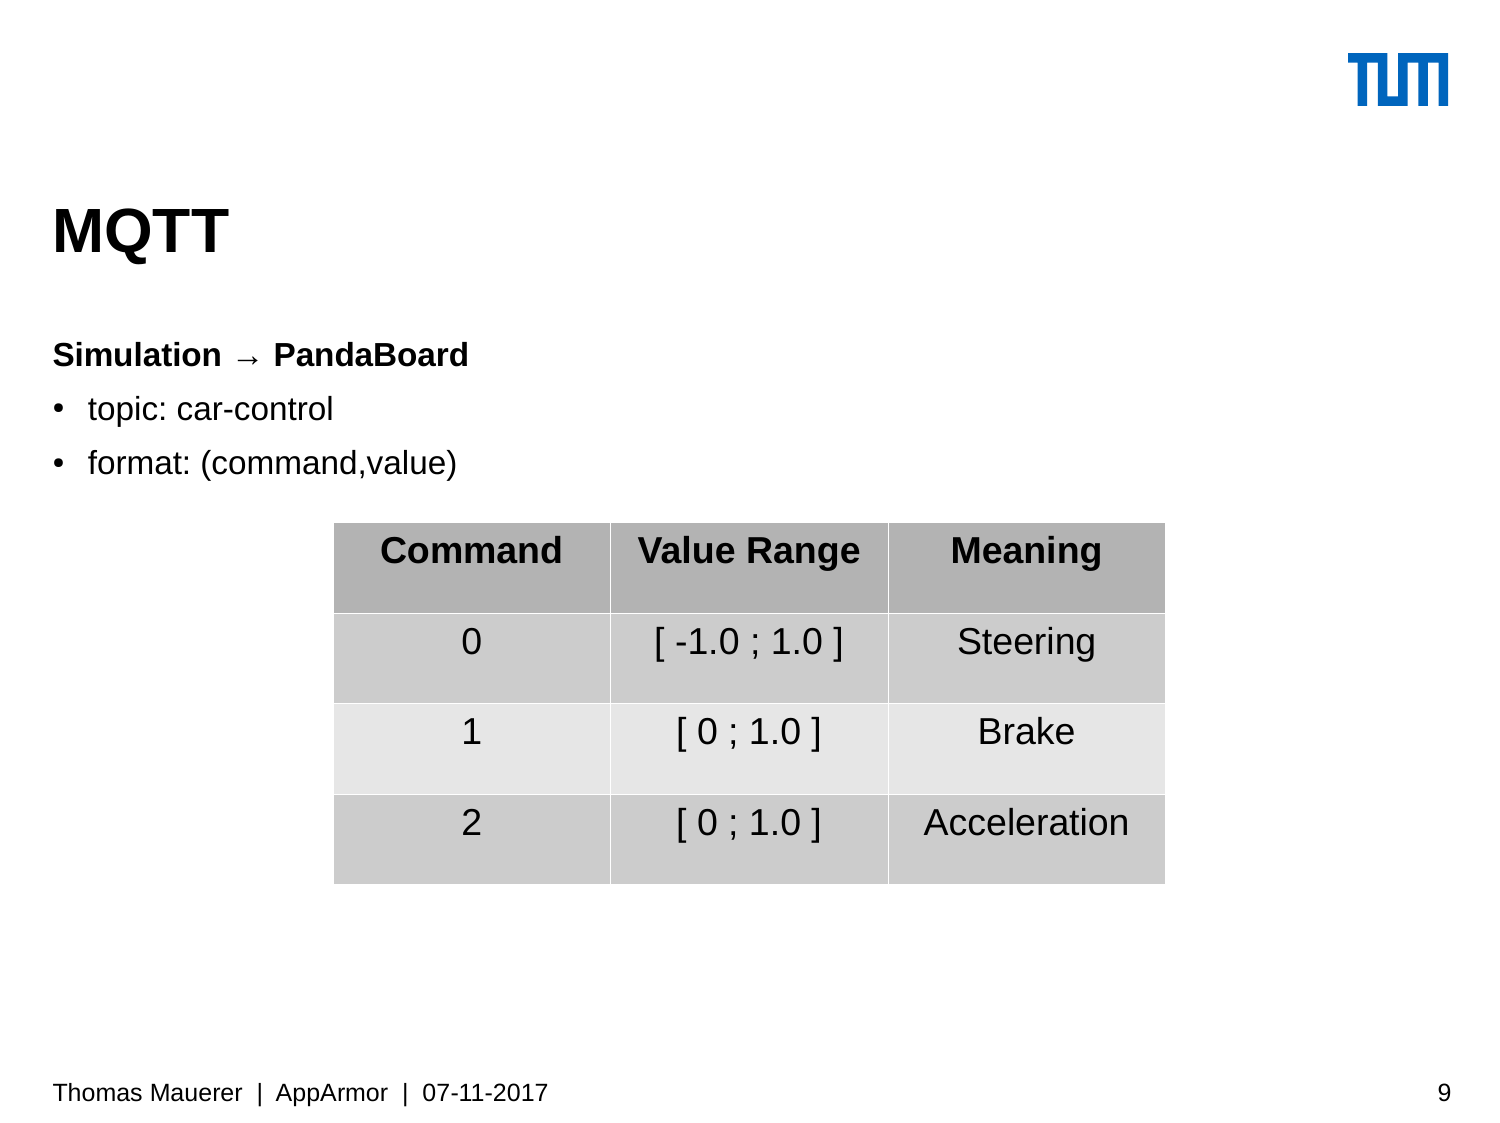

# MQTT
Simulation → PandaBoard
topic: car-control
format: (command,value)
| Command | Value Range | Meaning |
| --- | --- | --- |
| 0 | [ -1.0 ; 1.0 ] | Steering |
| 1 | [ 0 ; 1.0 ] | Brake |
| 2 | [ 0 ; 1.0 ] | Acceleration |
Thomas Mauerer | AppArmor | 07-11-2017
9